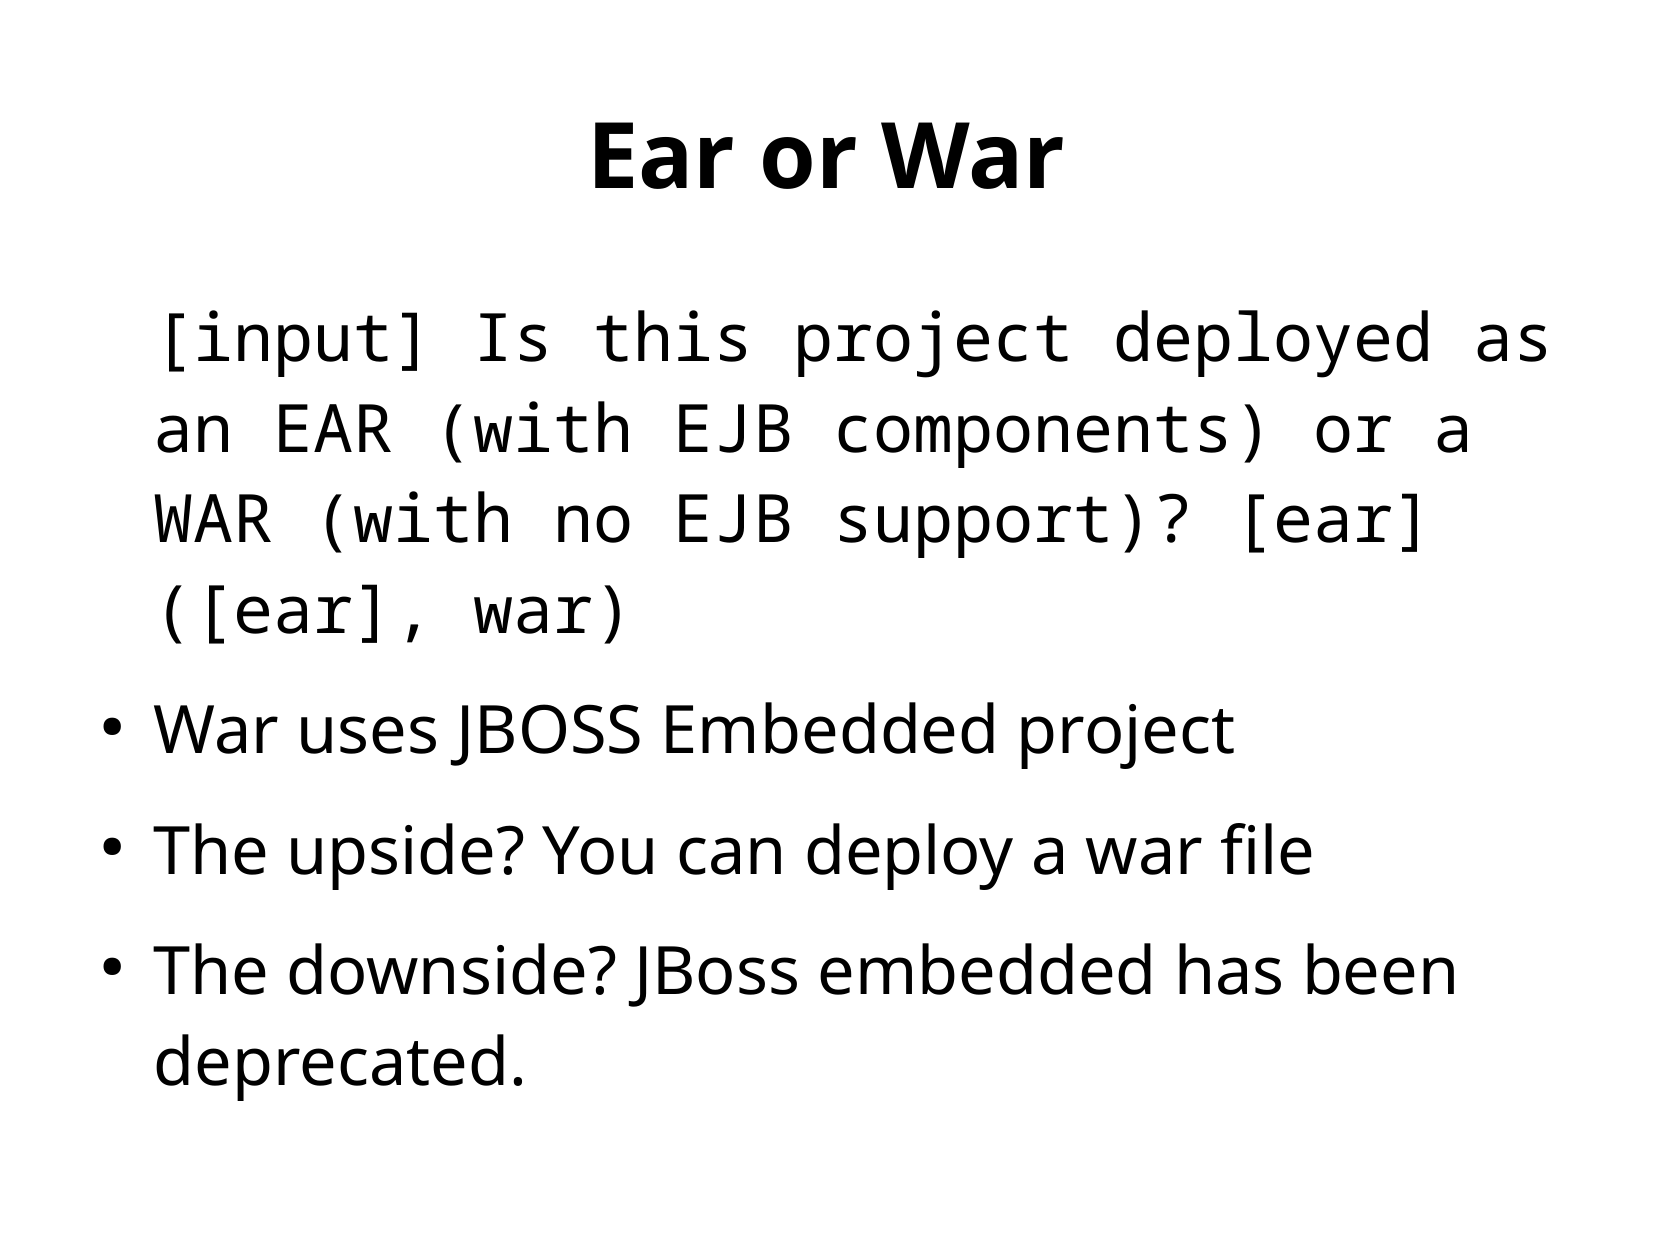

# Ear or War
[input] Is this project deployed as an EAR (with EJB components) or a WAR (with no EJB support)? [ear] ([ear], war)
War uses JBOSS Embedded project
The upside? You can deploy a war file
The downside? JBoss embedded has been deprecated.